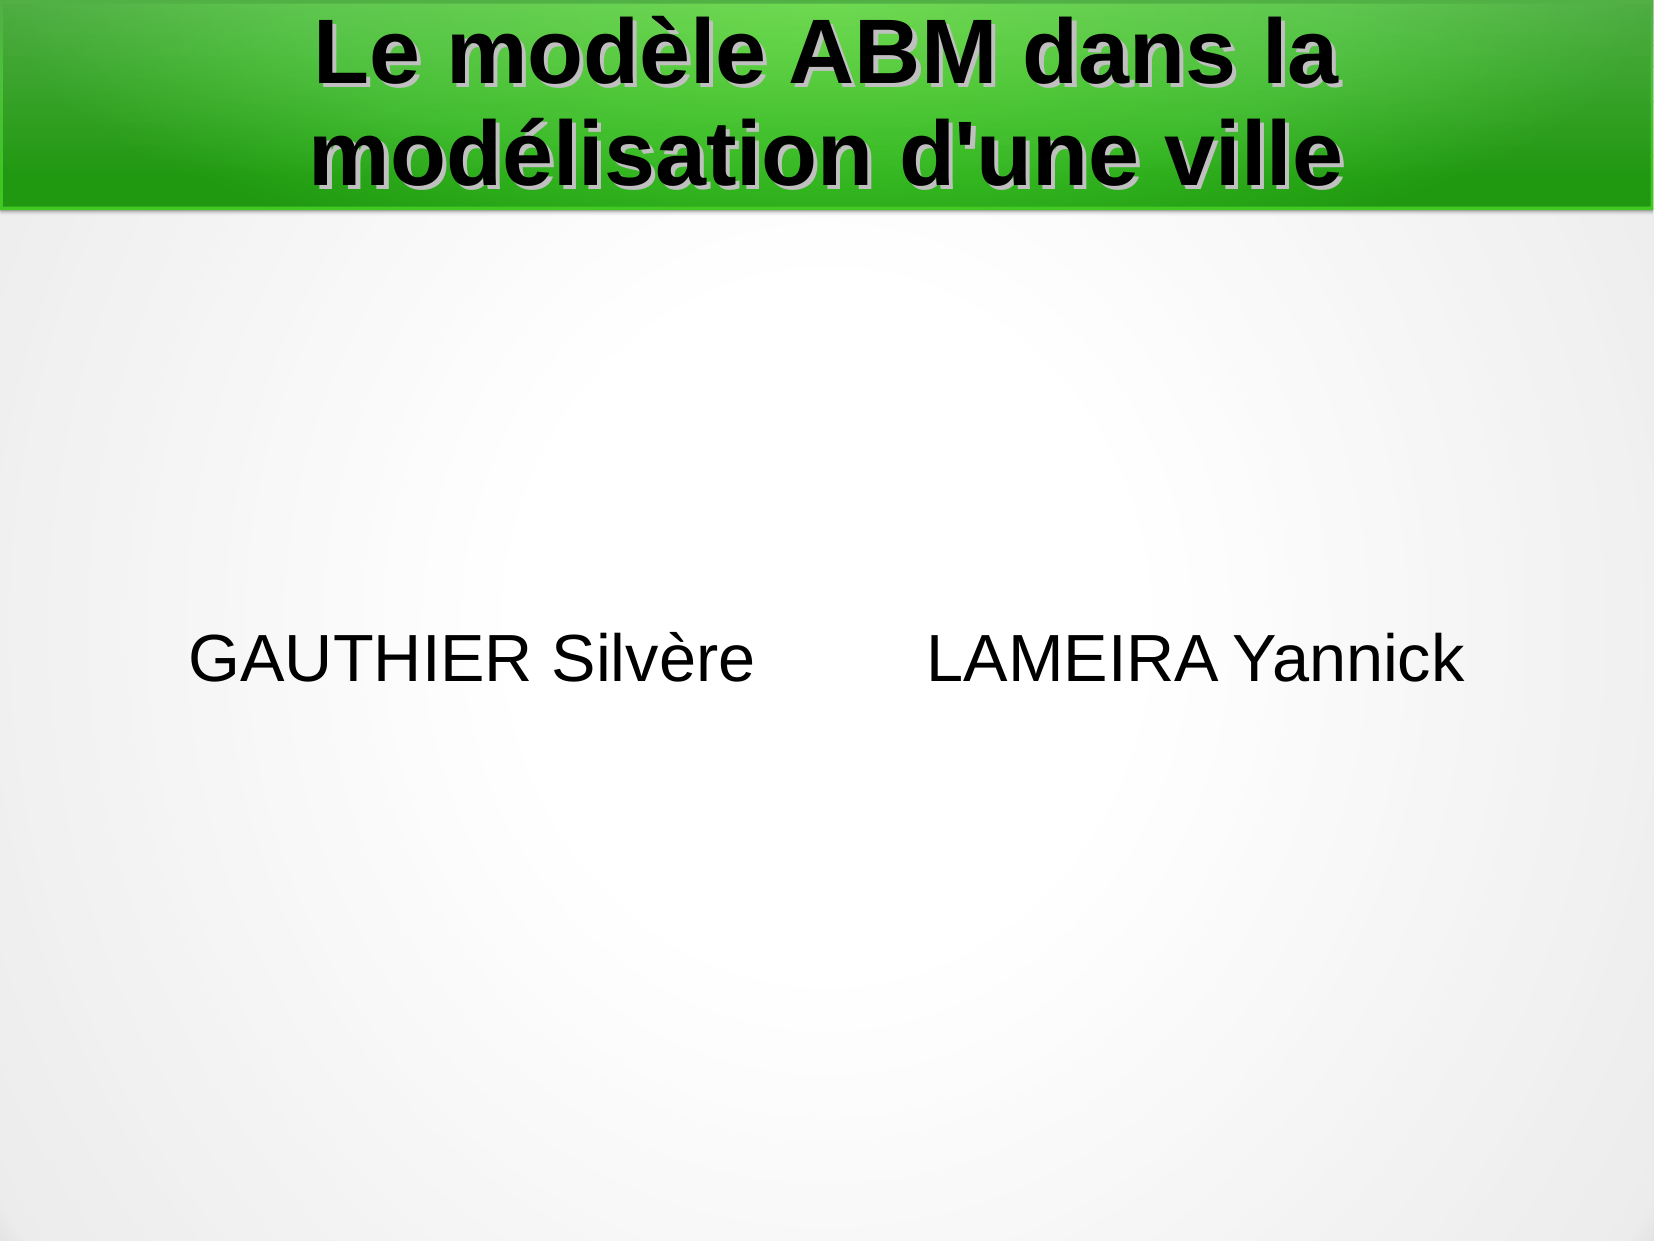

# Le modèle ABM dans la modélisation d'une ville
GAUTHIER Silvère			LAMEIRA Yannick